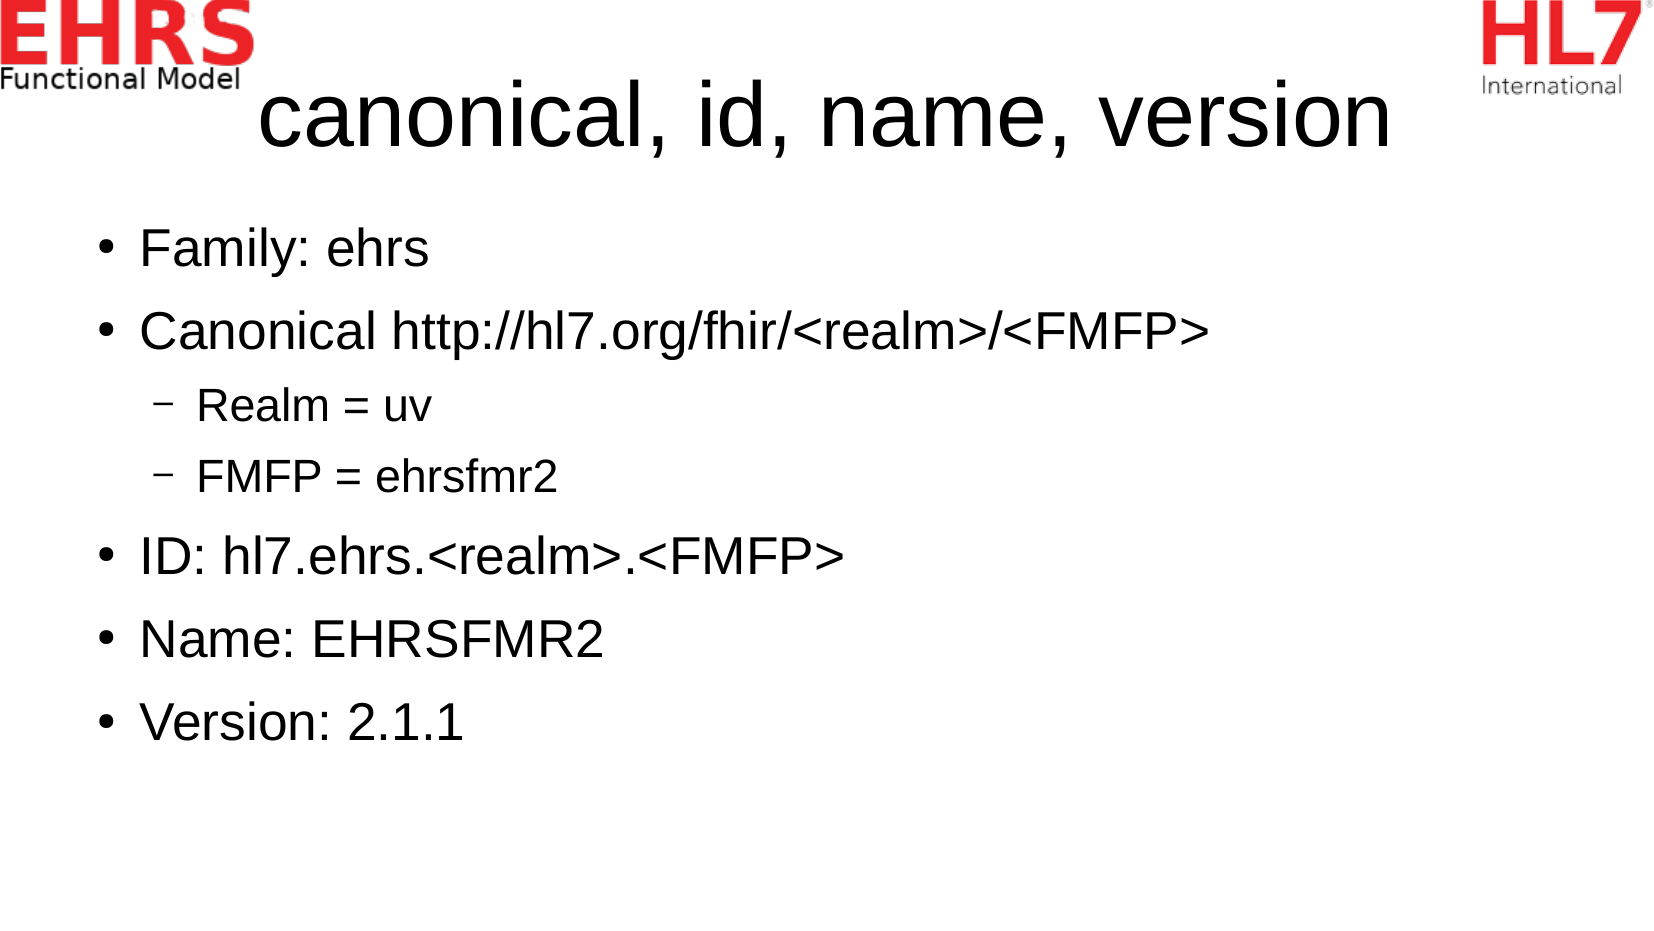

# canonical, id, name, version
Family: ehrs
Canonical http://hl7.org/fhir/<realm>/<FMFP>
Realm = uv
FMFP = ehrsfmr2
ID: hl7.ehrs.<realm>.<FMFP>
Name: EHRSFMR2
Version: 2.1.1